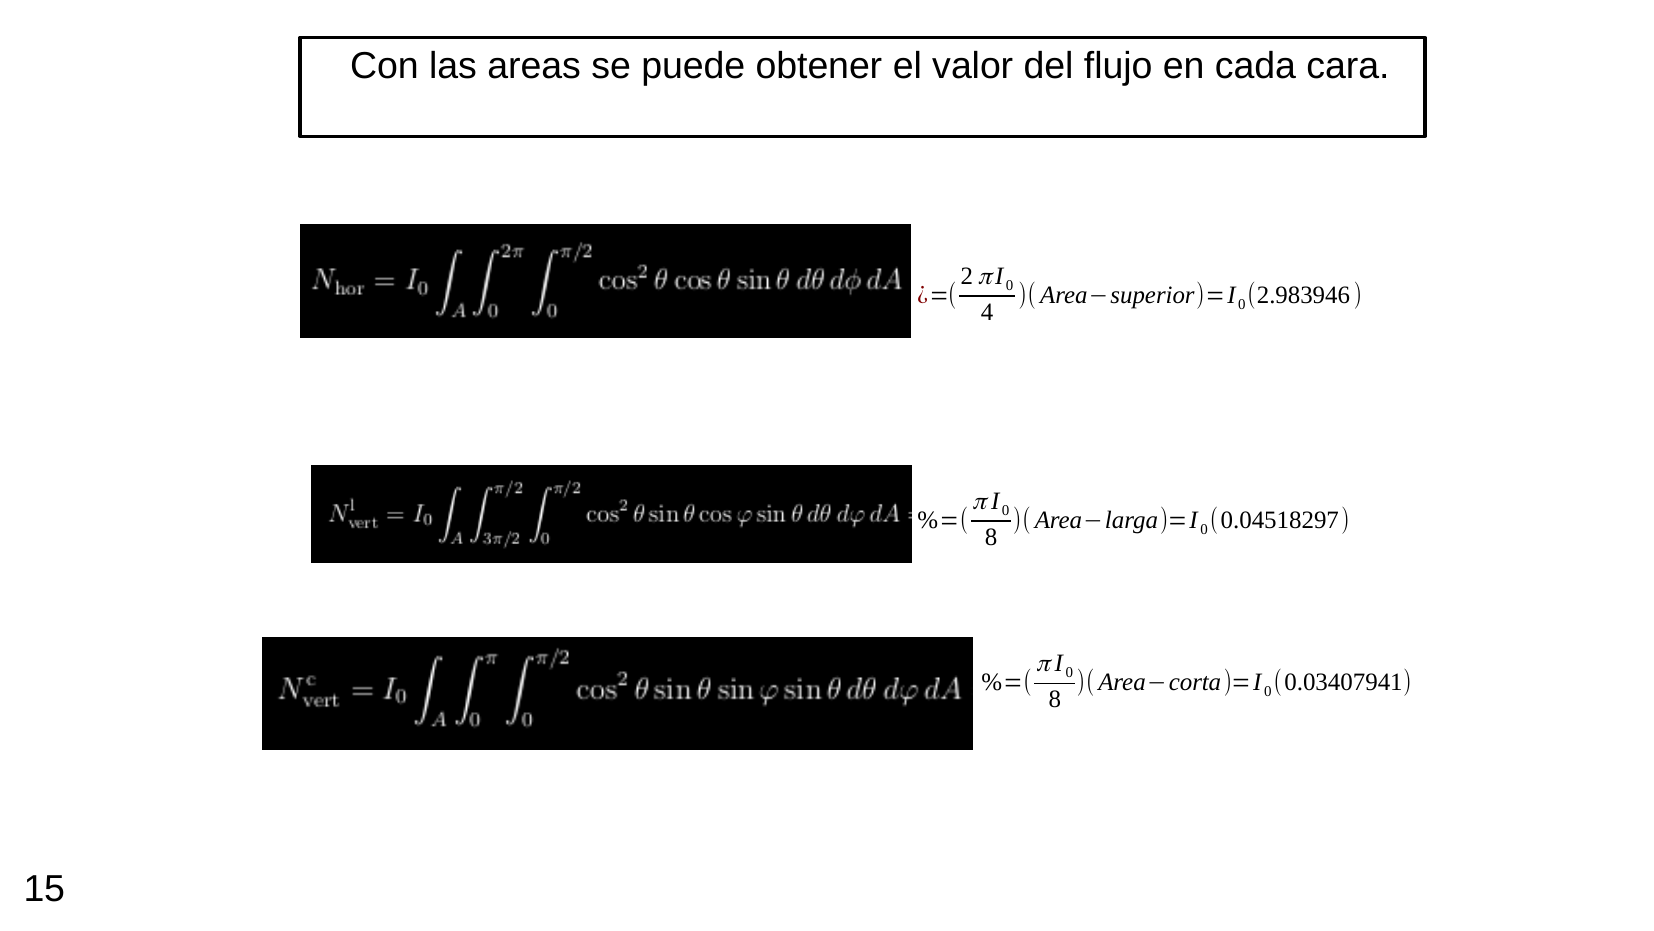

Con las areas se puede obtener el valor del flujo en cada cara.